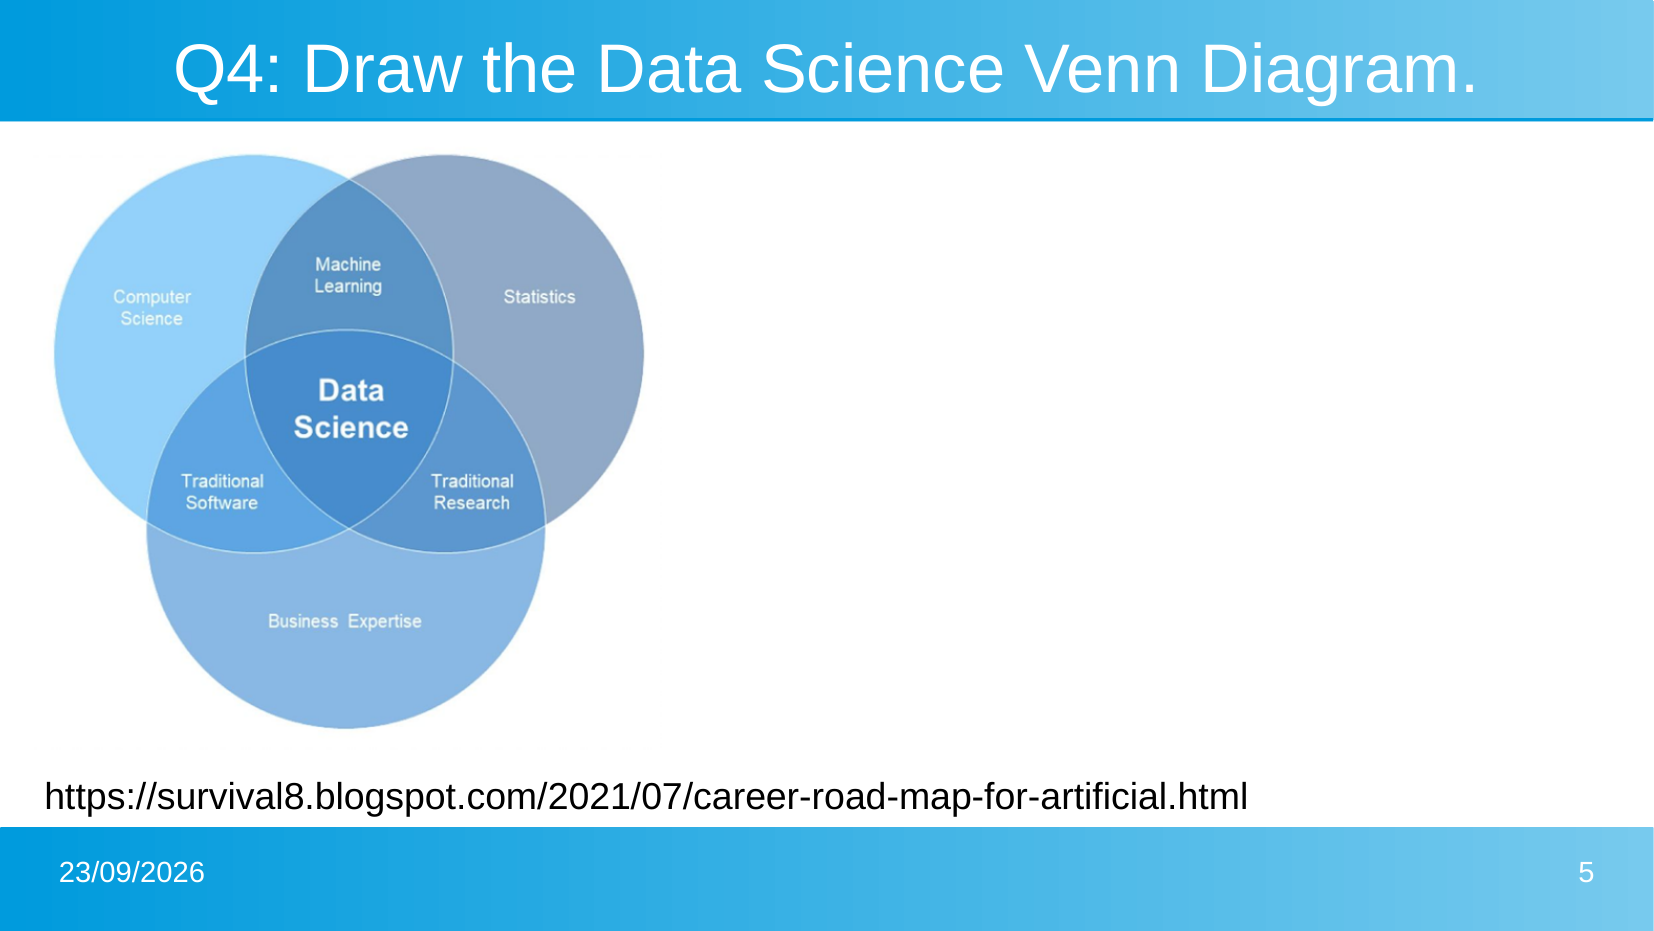

# Q4: Draw the Data Science Venn Diagram.
https://survival8.blogspot.com/2021/07/career-road-map-for-artificial.html
5